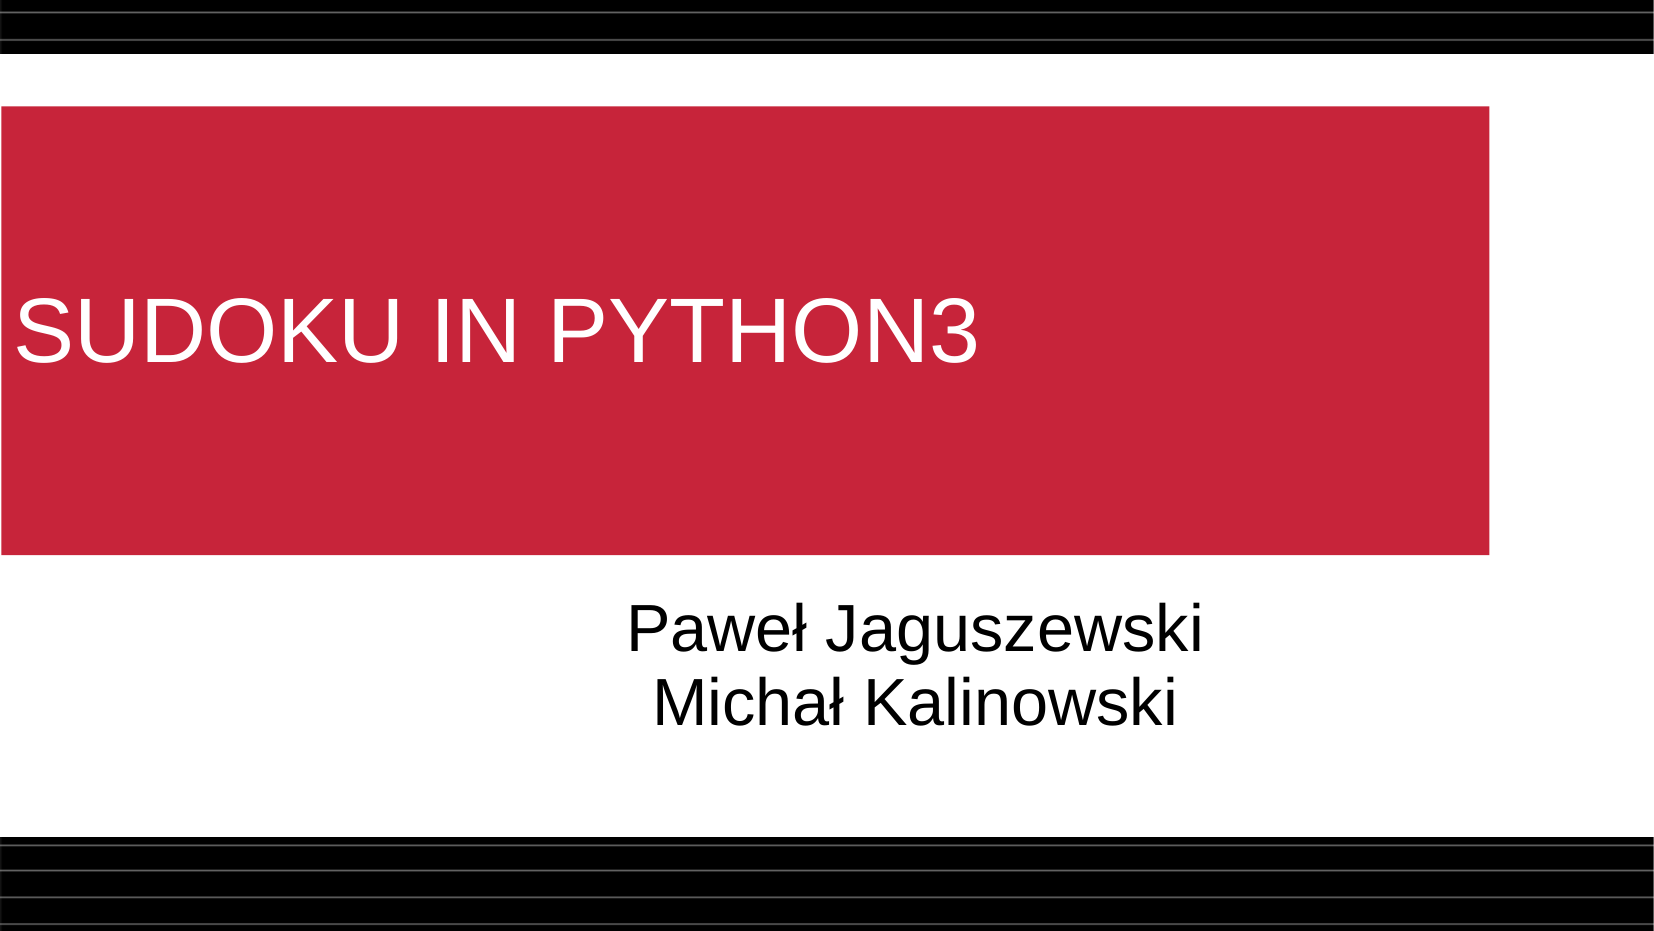

# SUDOKU IN PYTHON3
Paweł Jaguszewski
Michał Kalinowski